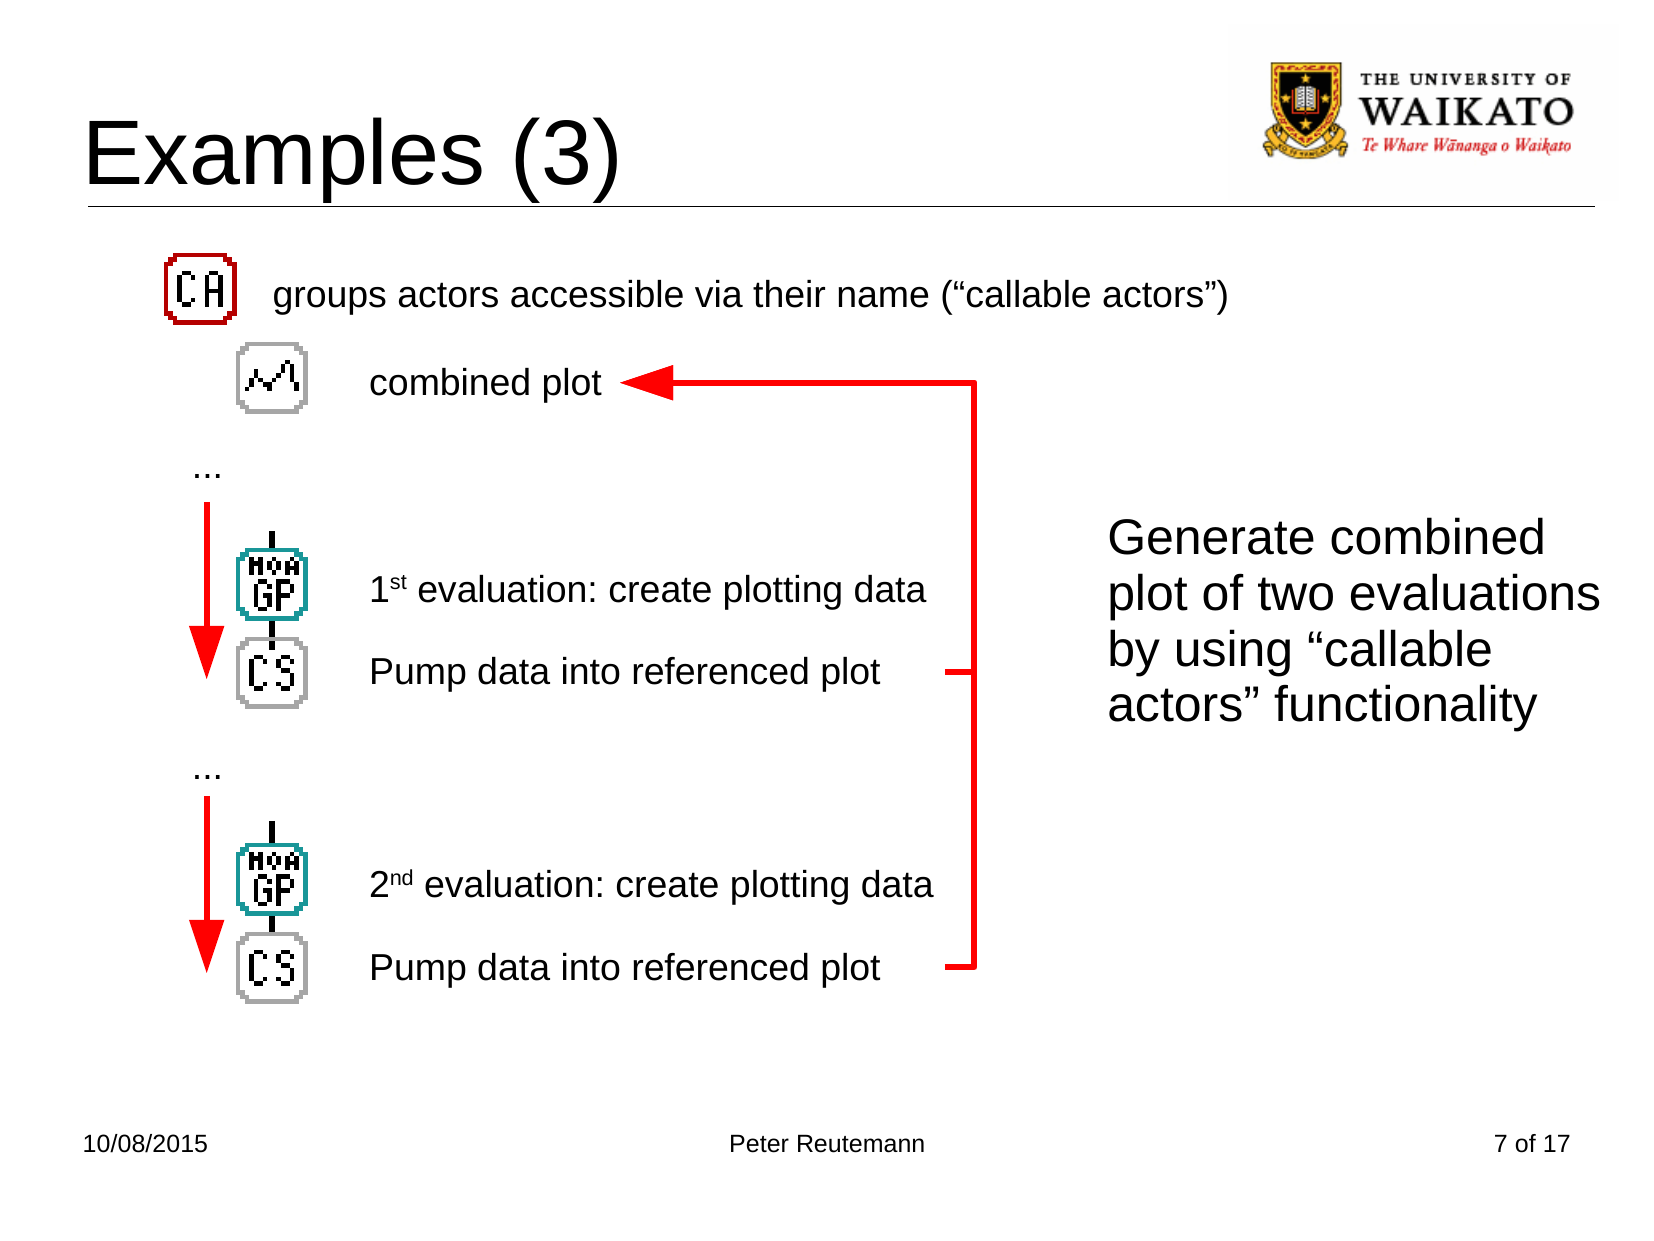

# Examples (3)
groups actors accessible via their name (“callable actors”)
combined plot
...
Generate combined plot of two evaluations by using “callable actors” functionality
1st evaluation: create plotting data
Pump data into referenced plot
...
2nd evaluation: create plotting data
Pump data into referenced plot
10/08/2015
Peter Reutemann
7